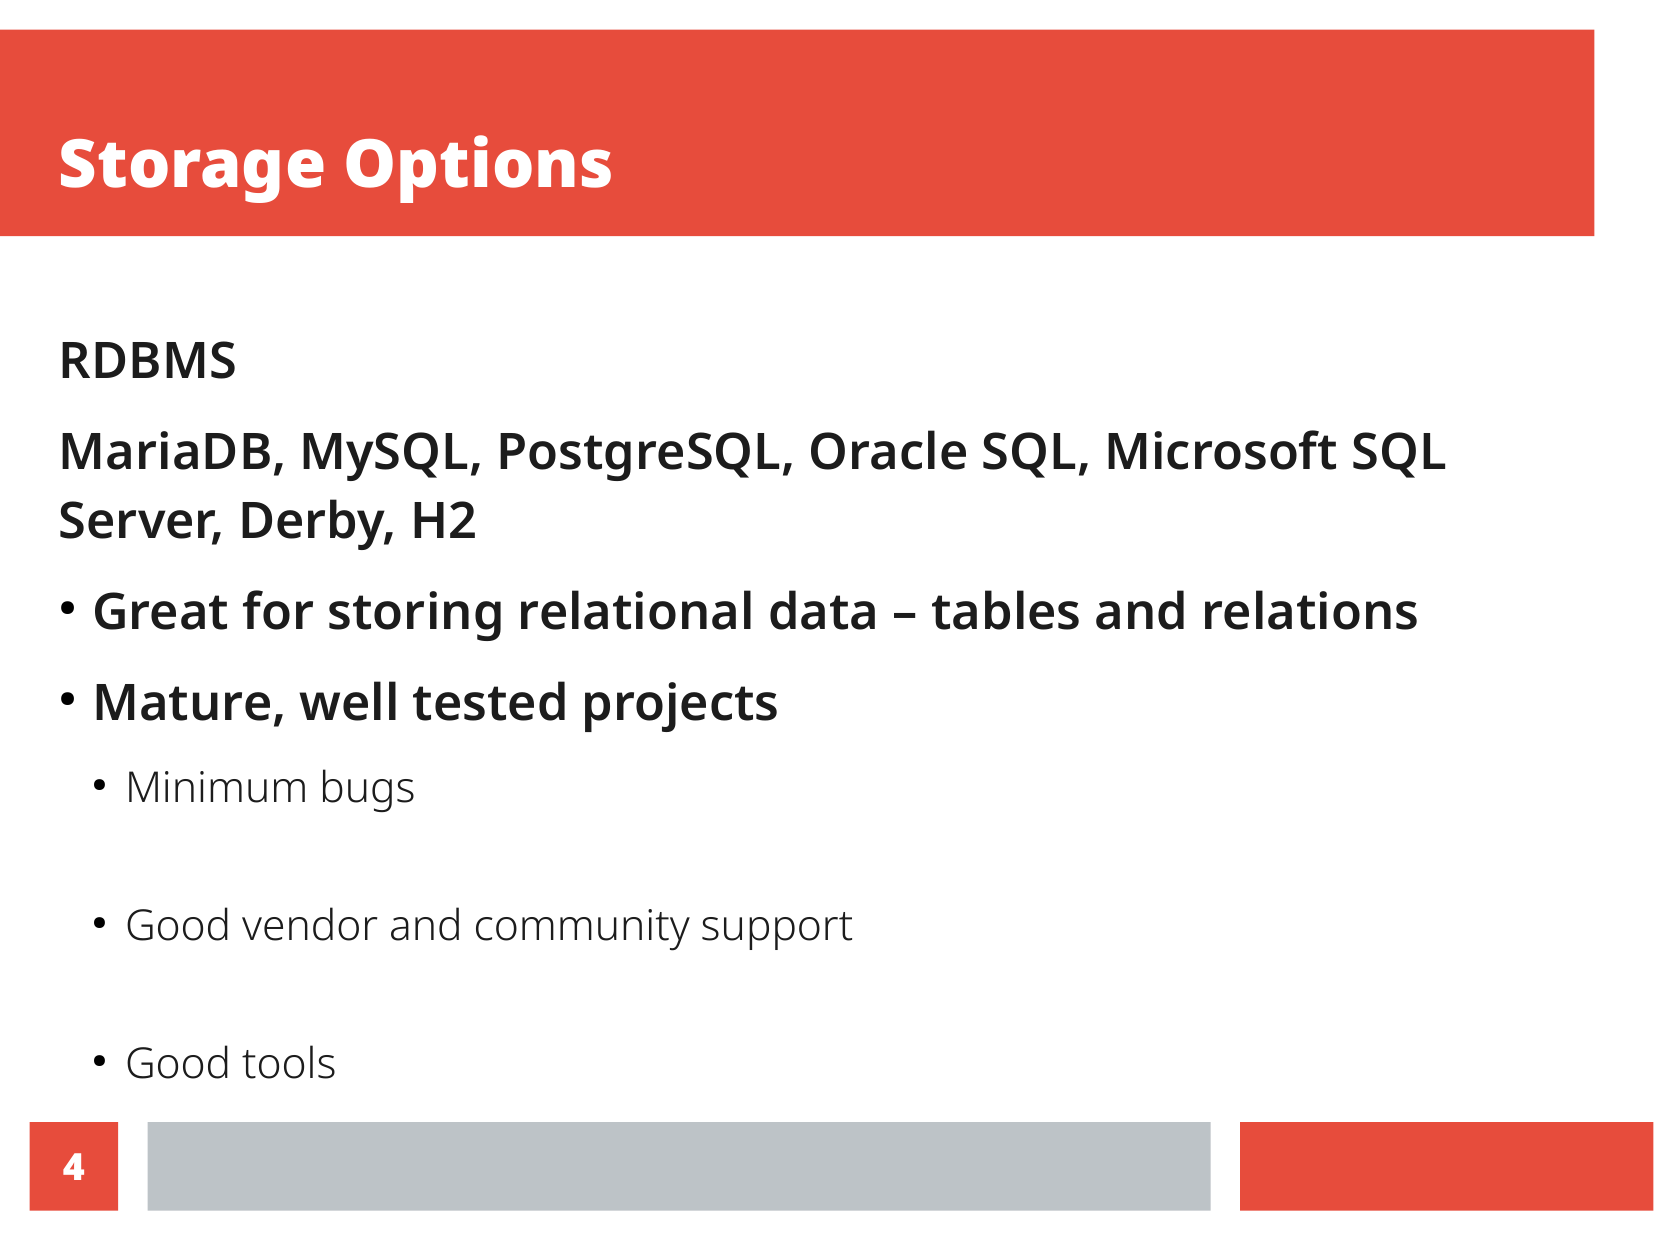

# Storage Options
RDBMS
MariaDB, MySQL, PostgreSQL, Oracle SQL, Microsoft SQL Server, Derby, H2
Great for storing relational data – tables and relations
Mature, well tested projects
Minimum bugs
Good vendor and community support
Good tools
4